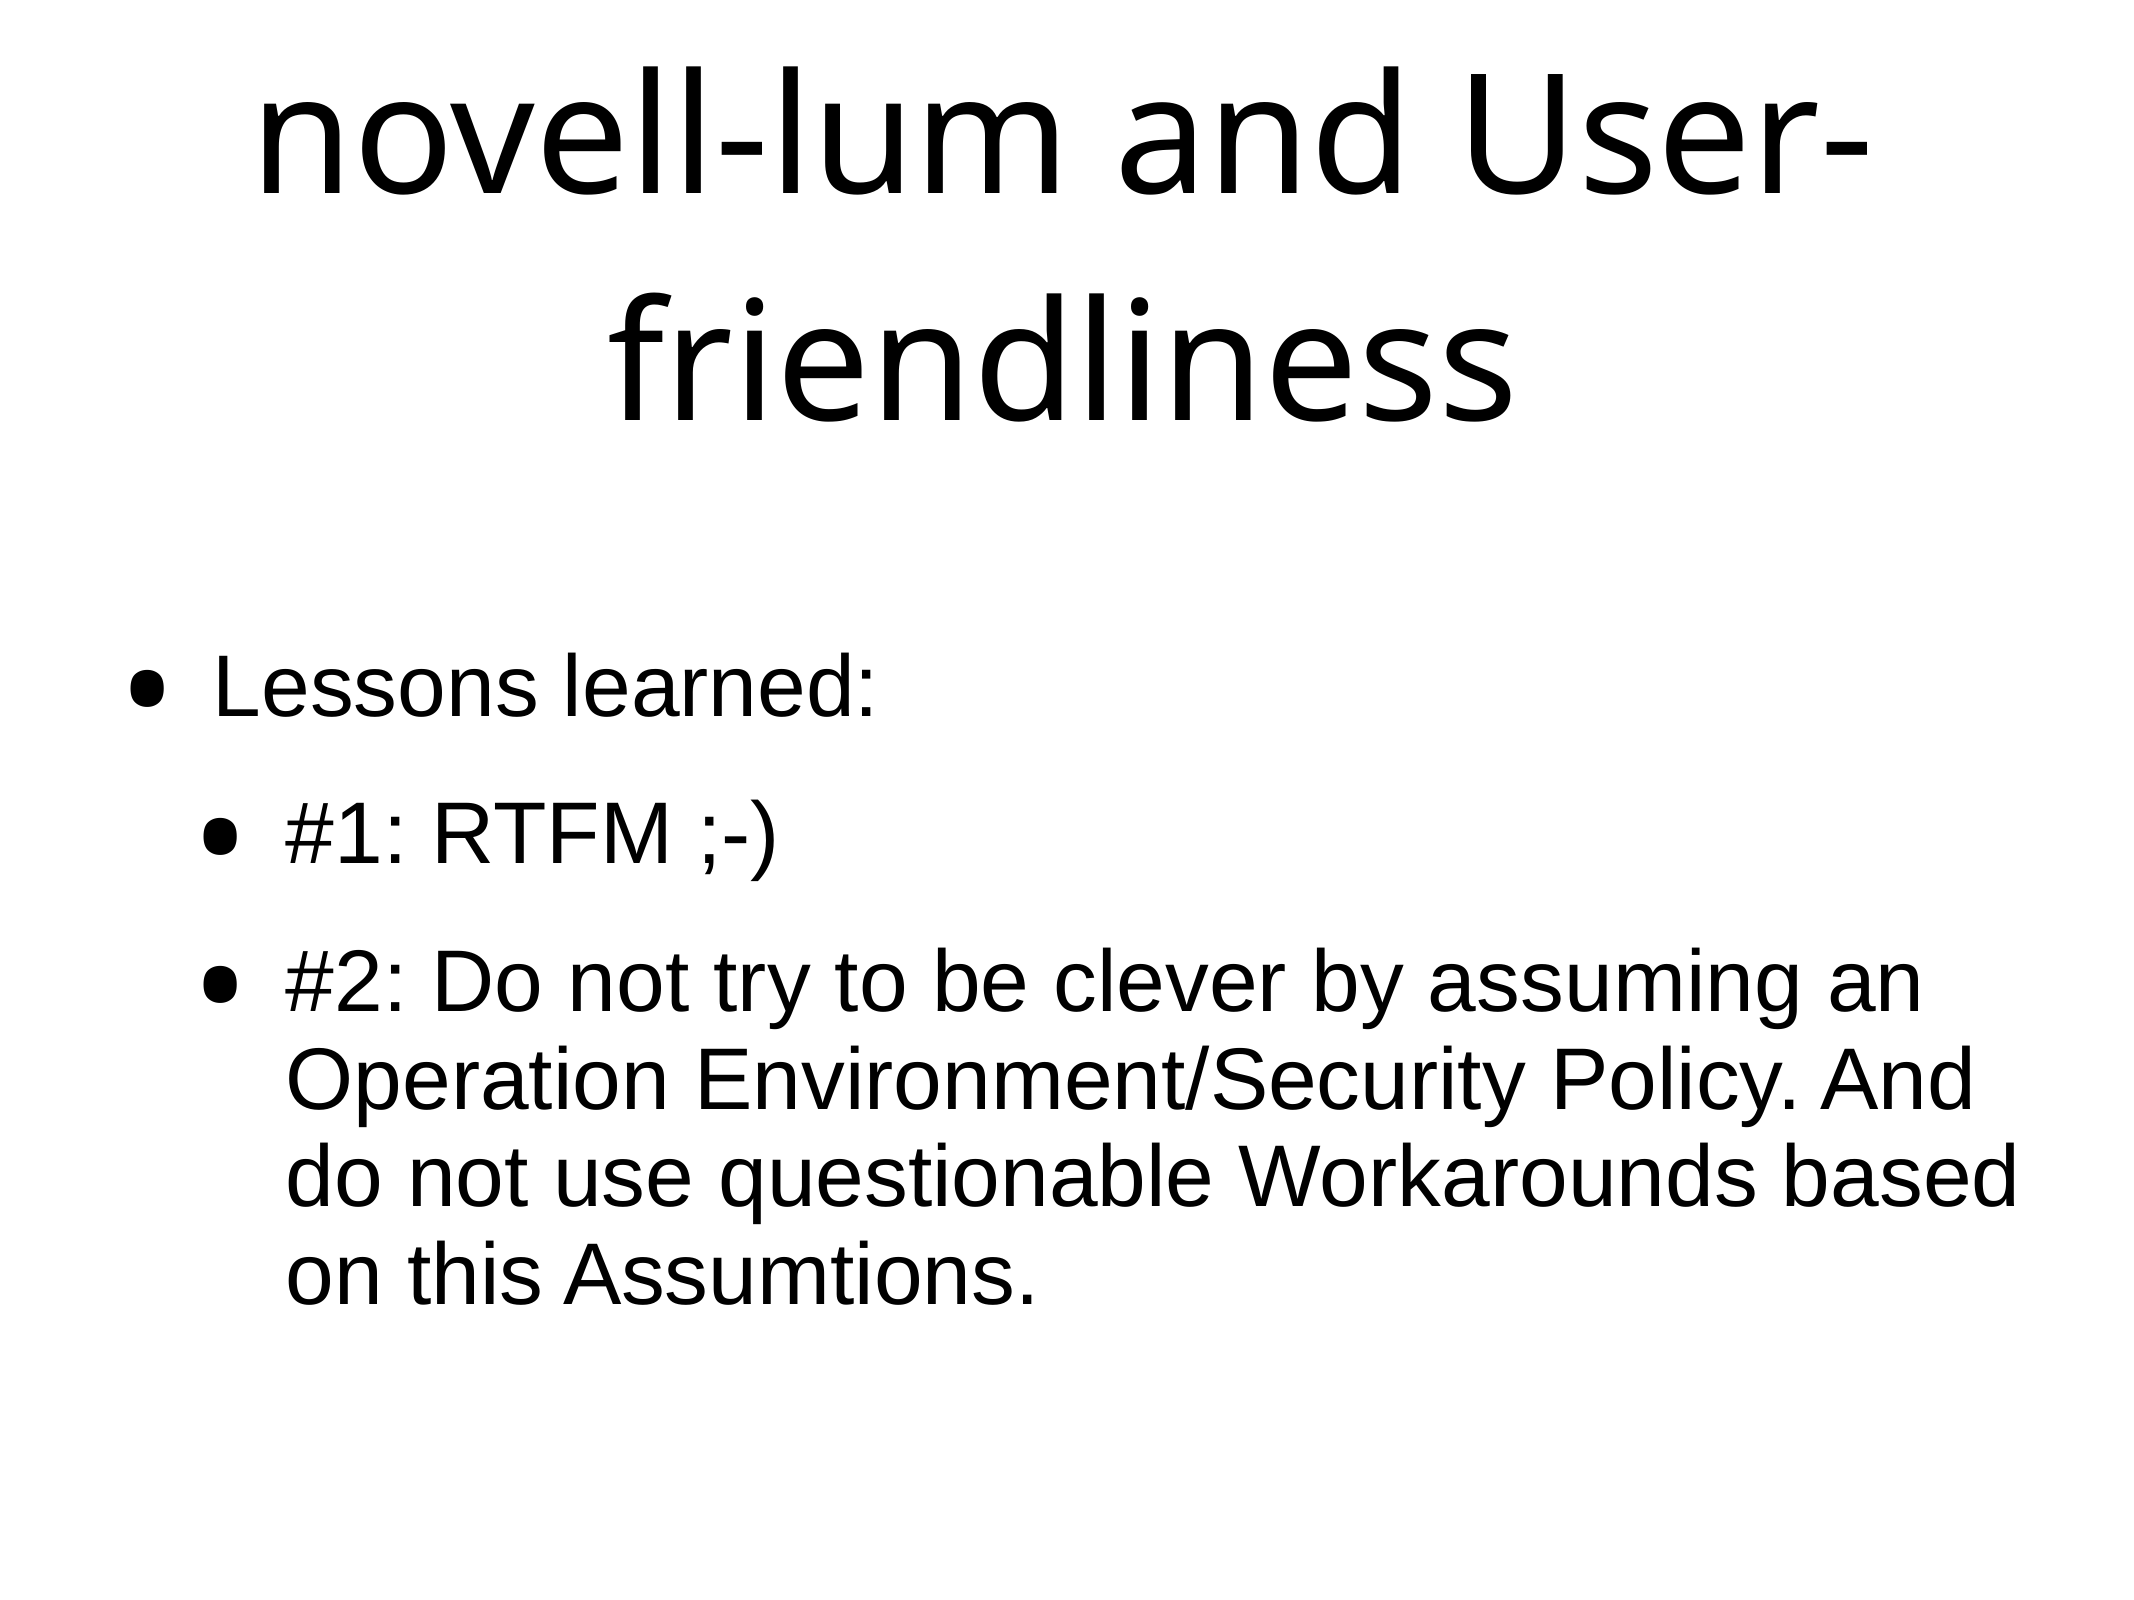

# novell-lum and User-friendliness
Lessons learned:
#1: RTFM ;-)
#2: Do not try to be clever by assuming an Operation Environment/Security Policy. And do not use questionable Workarounds based on this Assumtions.